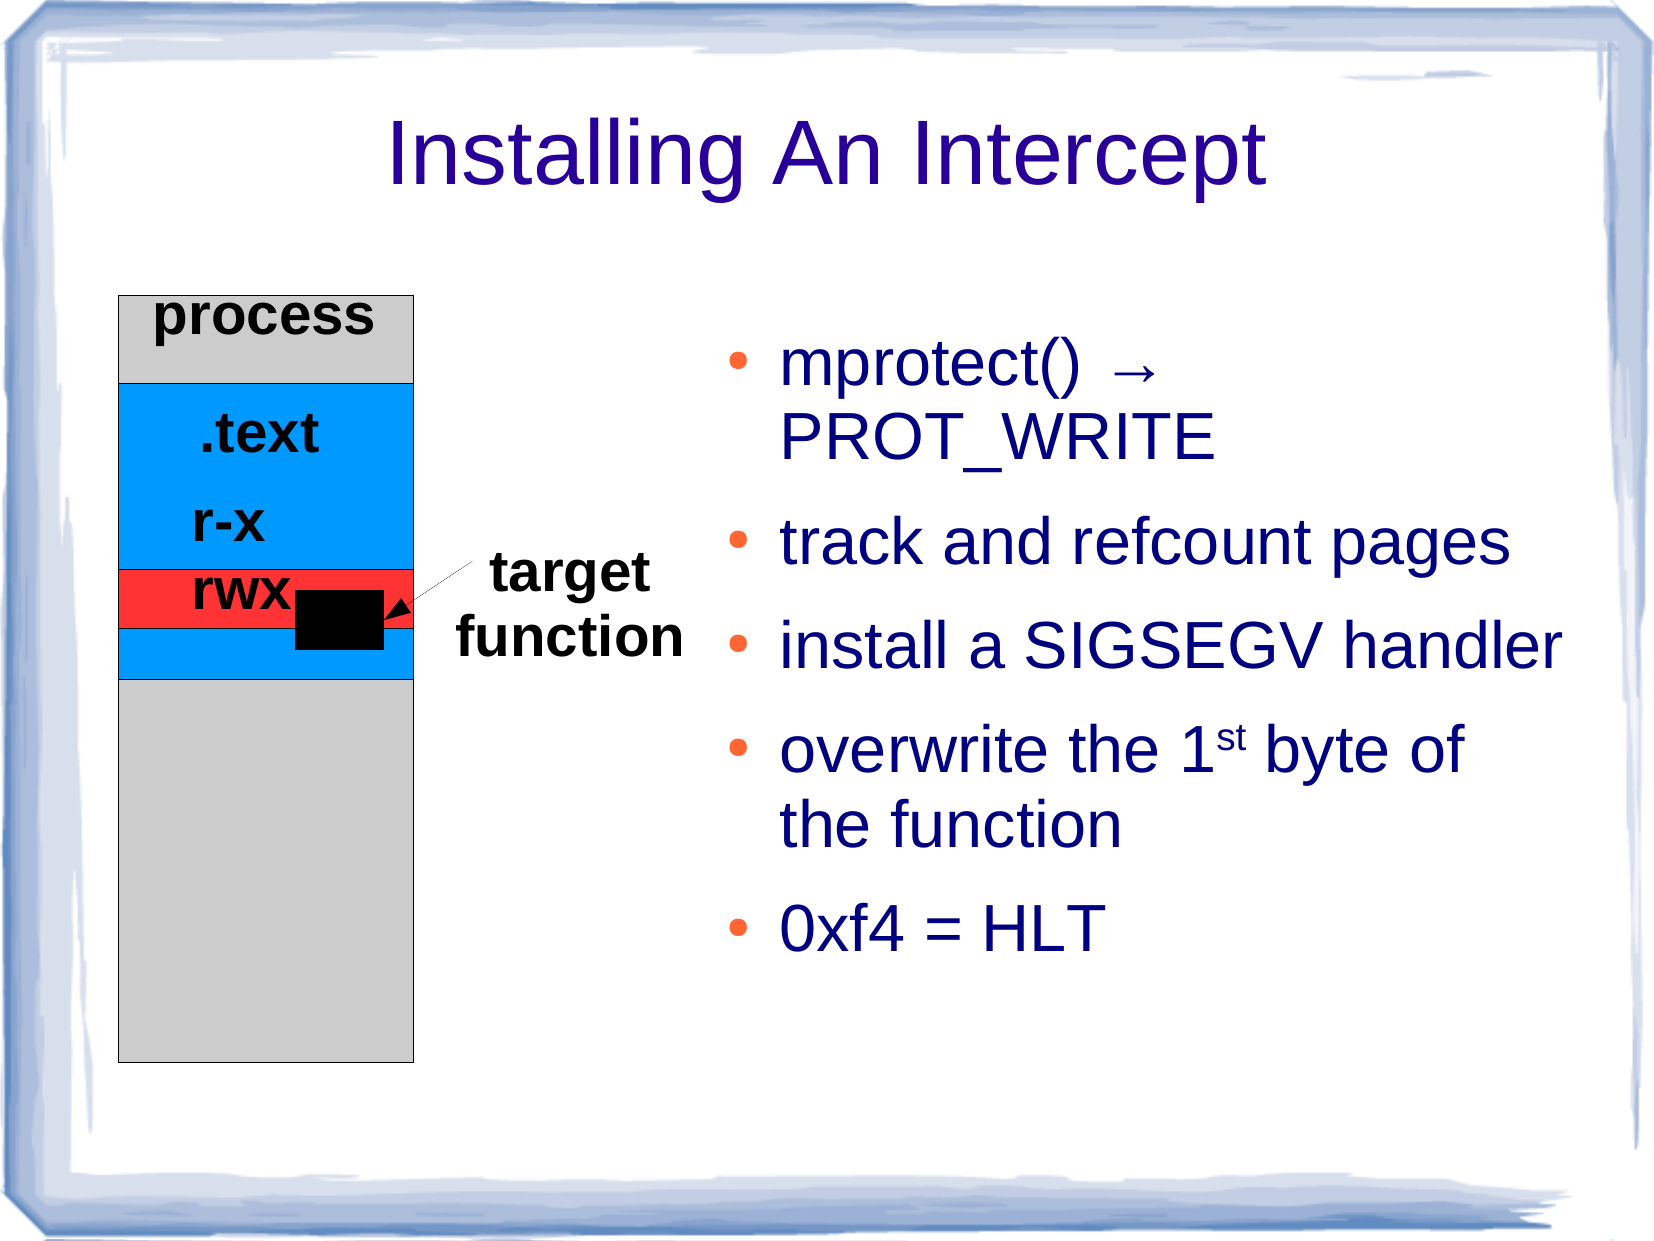

# Installing An Intercept
process
.text
rwx
mprotect() → PROT_WRITE
track and refcount pages
install a SIGSEGV handler
overwrite the 1st byte of the function
0xf4 = HLT
r-x
target
function